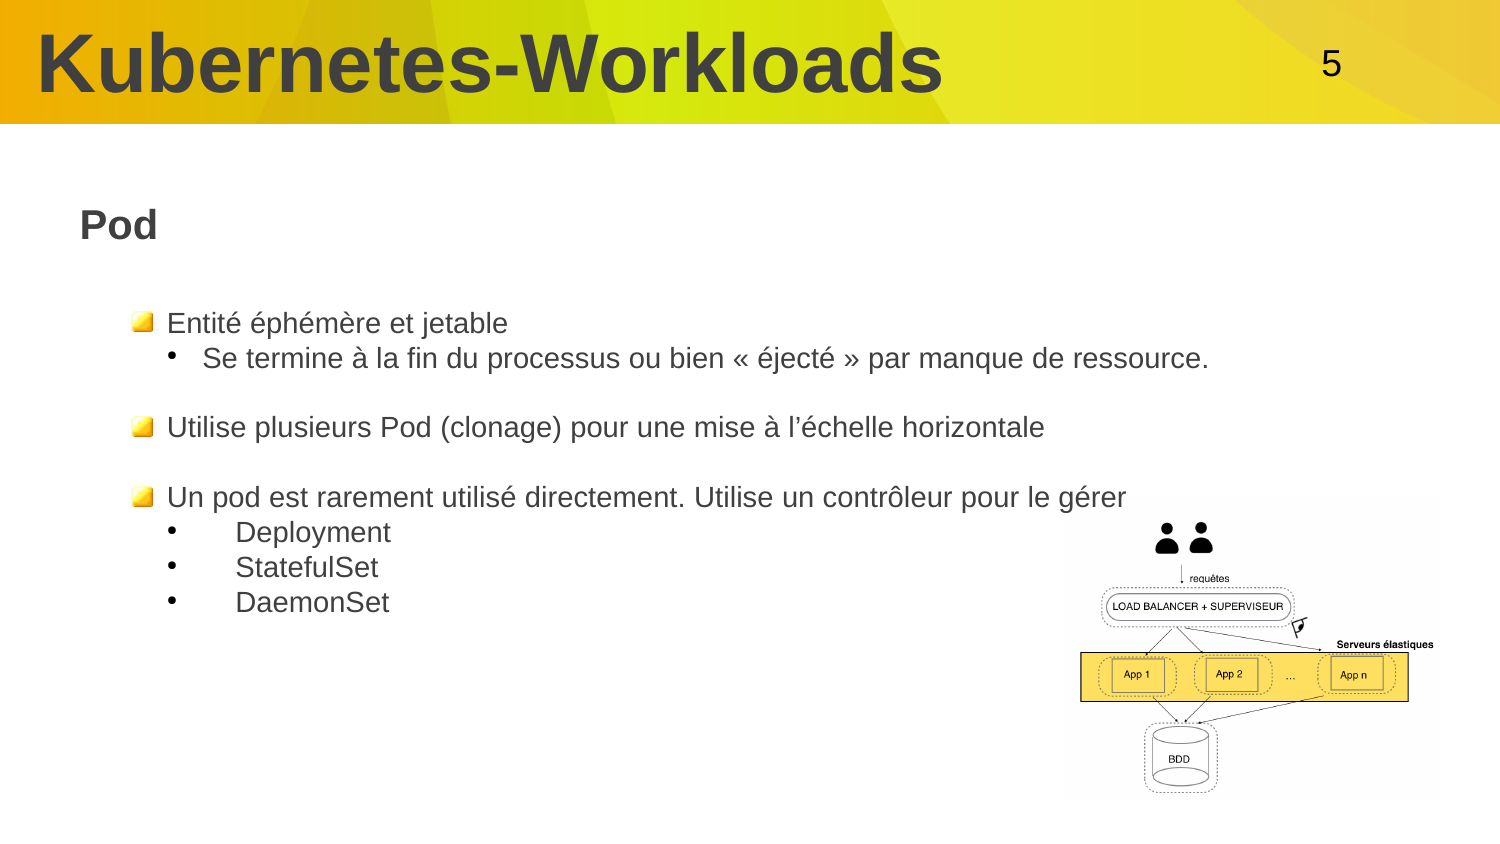

Kubernetes-Workloads
Pod
Entité éphémère et jetable
Se termine à la fin du processus ou bien « éjecté » par manque de ressource.
Utilise plusieurs Pod (clonage) pour une mise à l’échelle horizontale
Un pod est rarement utilisé directement. Utilise un contrôleur pour le gérer
 Deployment
 StatefulSet
 DaemonSet